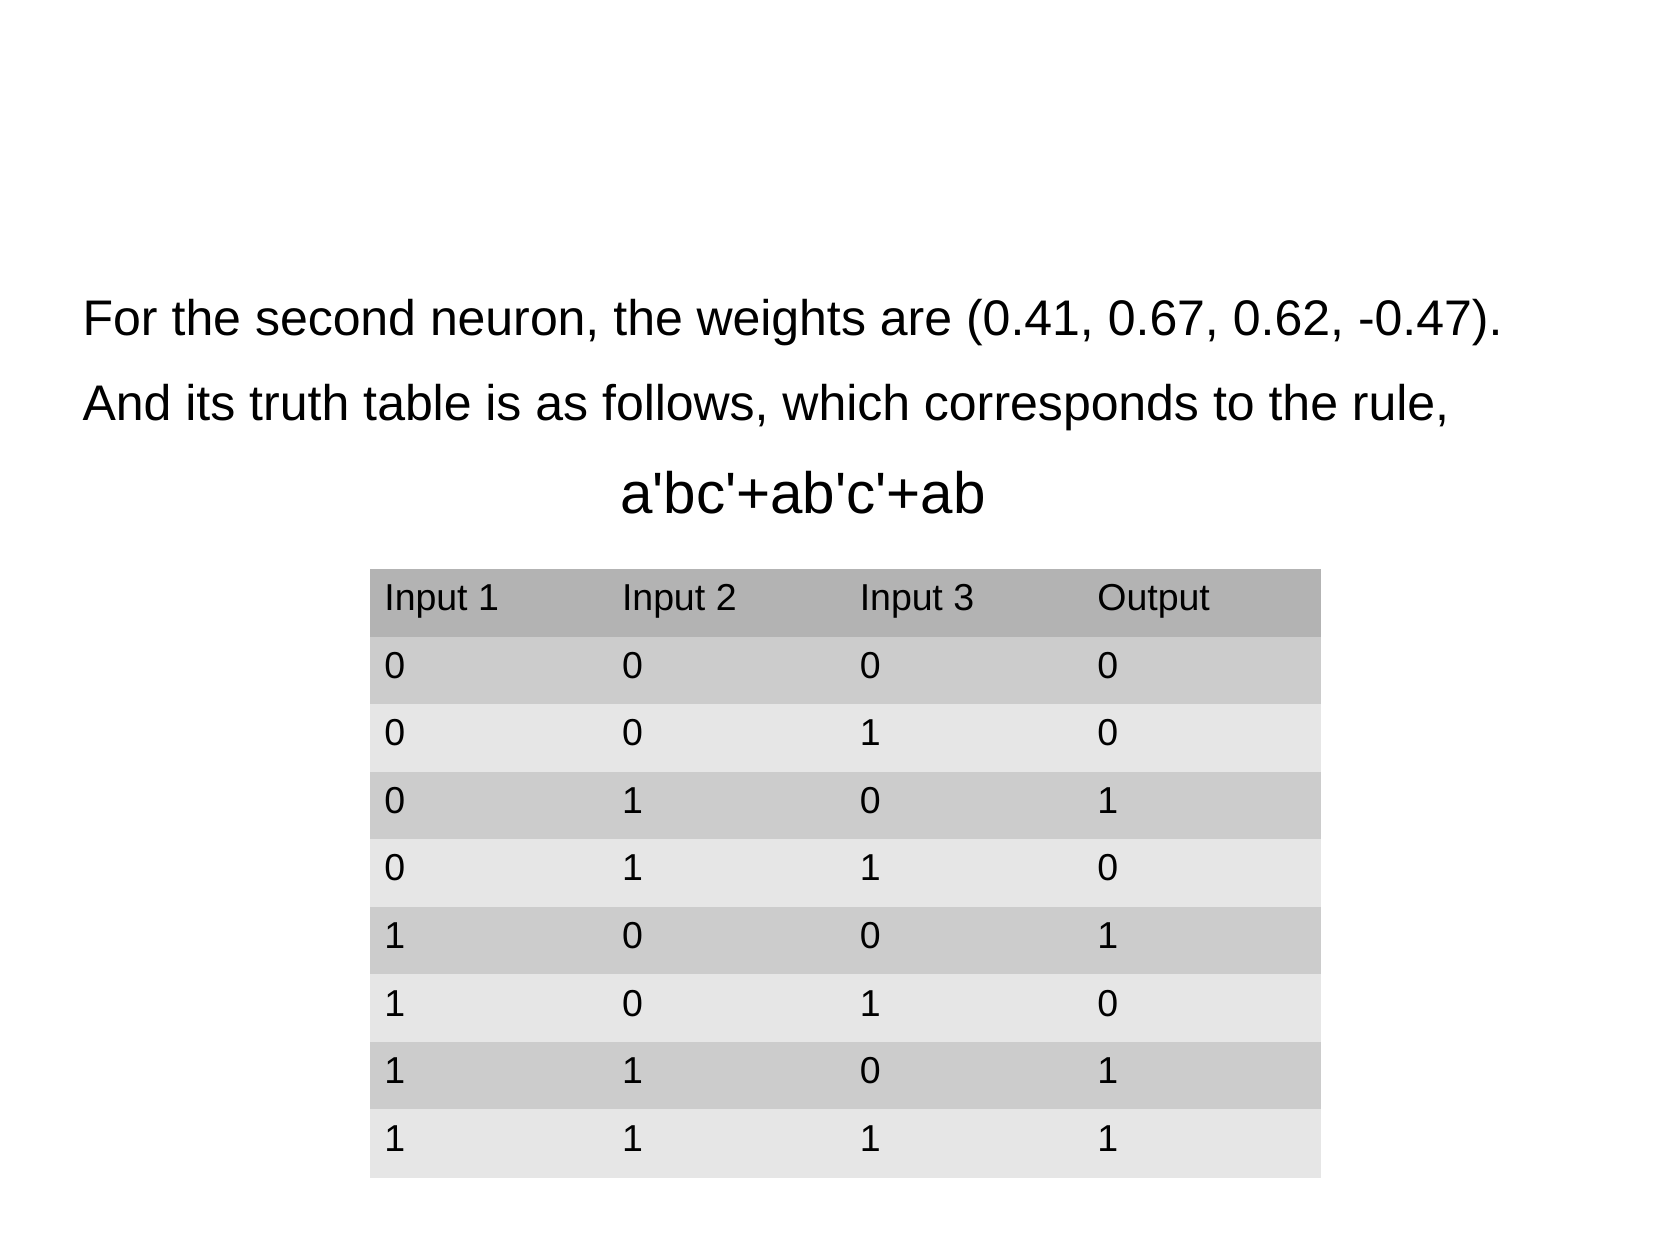

# For the second neuron, the weights are (0.41, 0.67, 0.62, -0.47).
And its truth table is as follows, which corresponds to the rule,
a'bc'+ab'c'+ab
| Input 1 | Input 2 | Input 3 | Output |
| --- | --- | --- | --- |
| 0 | 0 | 0 | 0 |
| 0 | 0 | 1 | 0 |
| 0 | 1 | 0 | 1 |
| 0 | 1 | 1 | 0 |
| 1 | 0 | 0 | 1 |
| 1 | 0 | 1 | 0 |
| 1 | 1 | 0 | 1 |
| 1 | 1 | 1 | 1 |